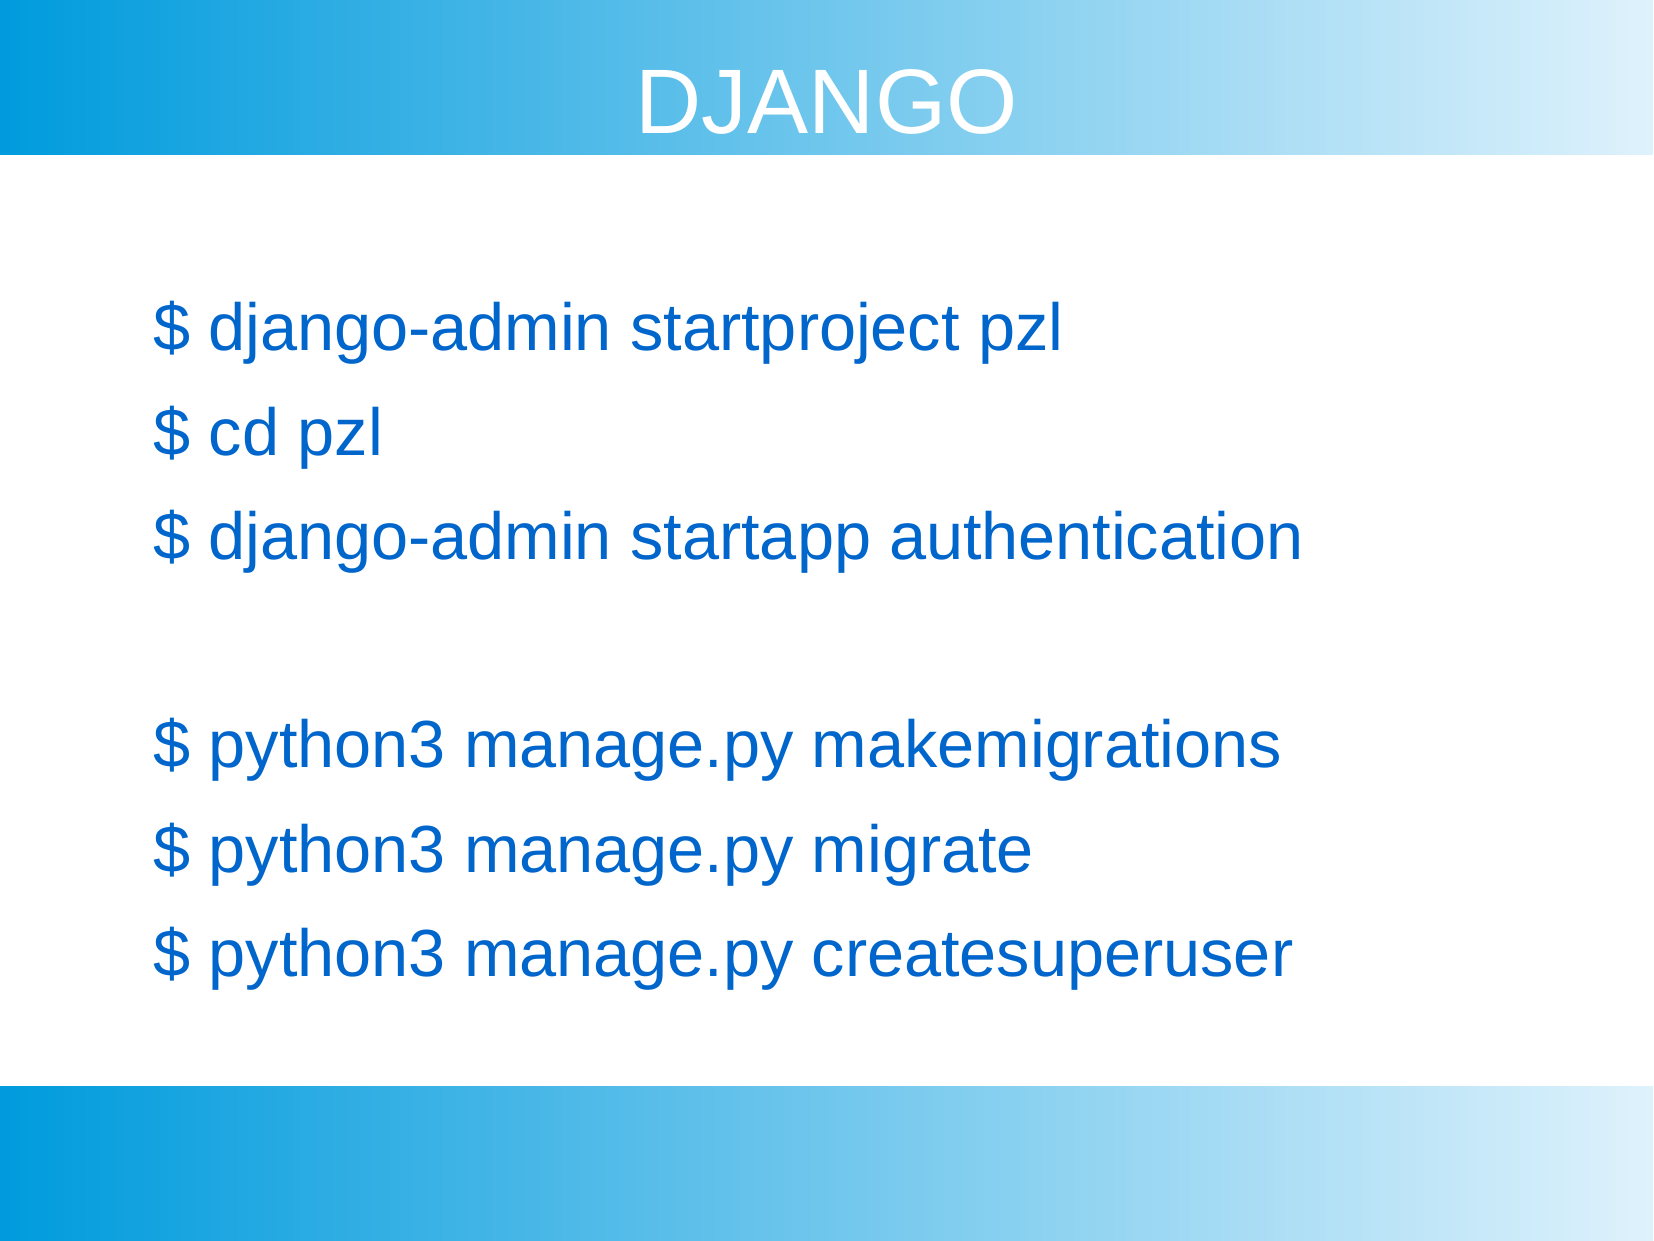

# DJANGO
$ django-admin startproject pzl
$ cd pzl
$ django-admin startapp authentication
$ python3 manage.py makemigrations
$ python3 manage.py migrate
$ python3 manage.py createsuperuser